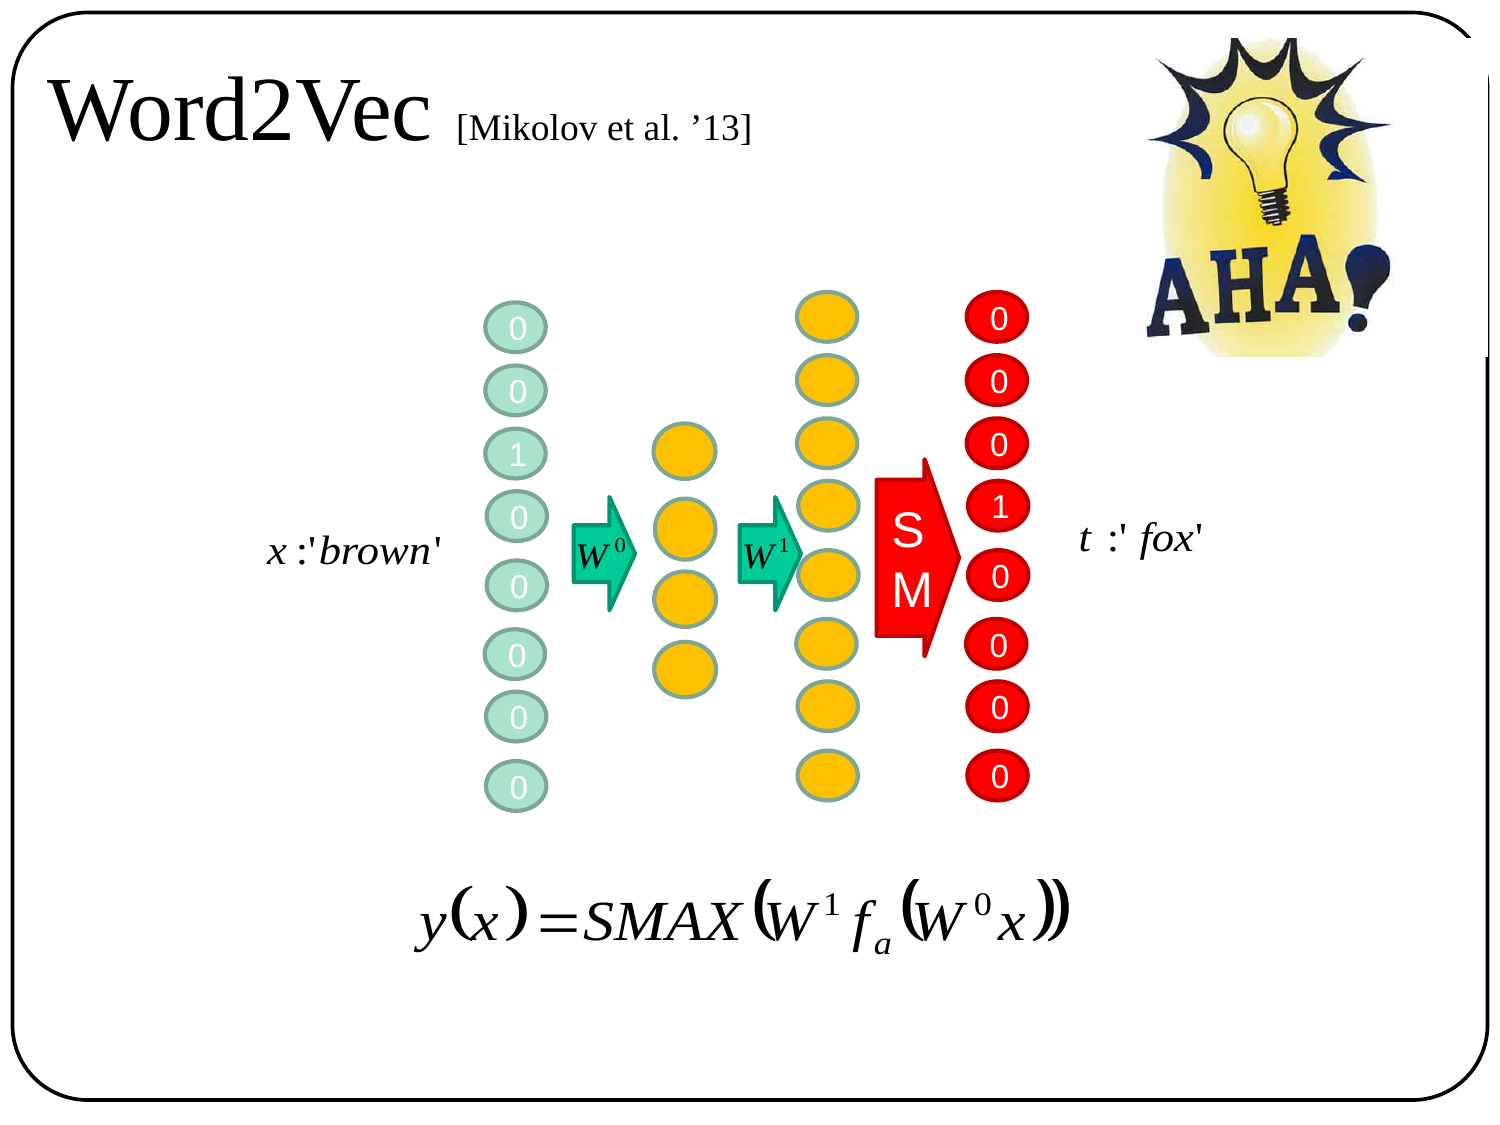

# Word2Vec [Mikolov et al. ’13]
0
0
0
0
0
1
SM
1
0
0
0
0
0
0
0
0
0